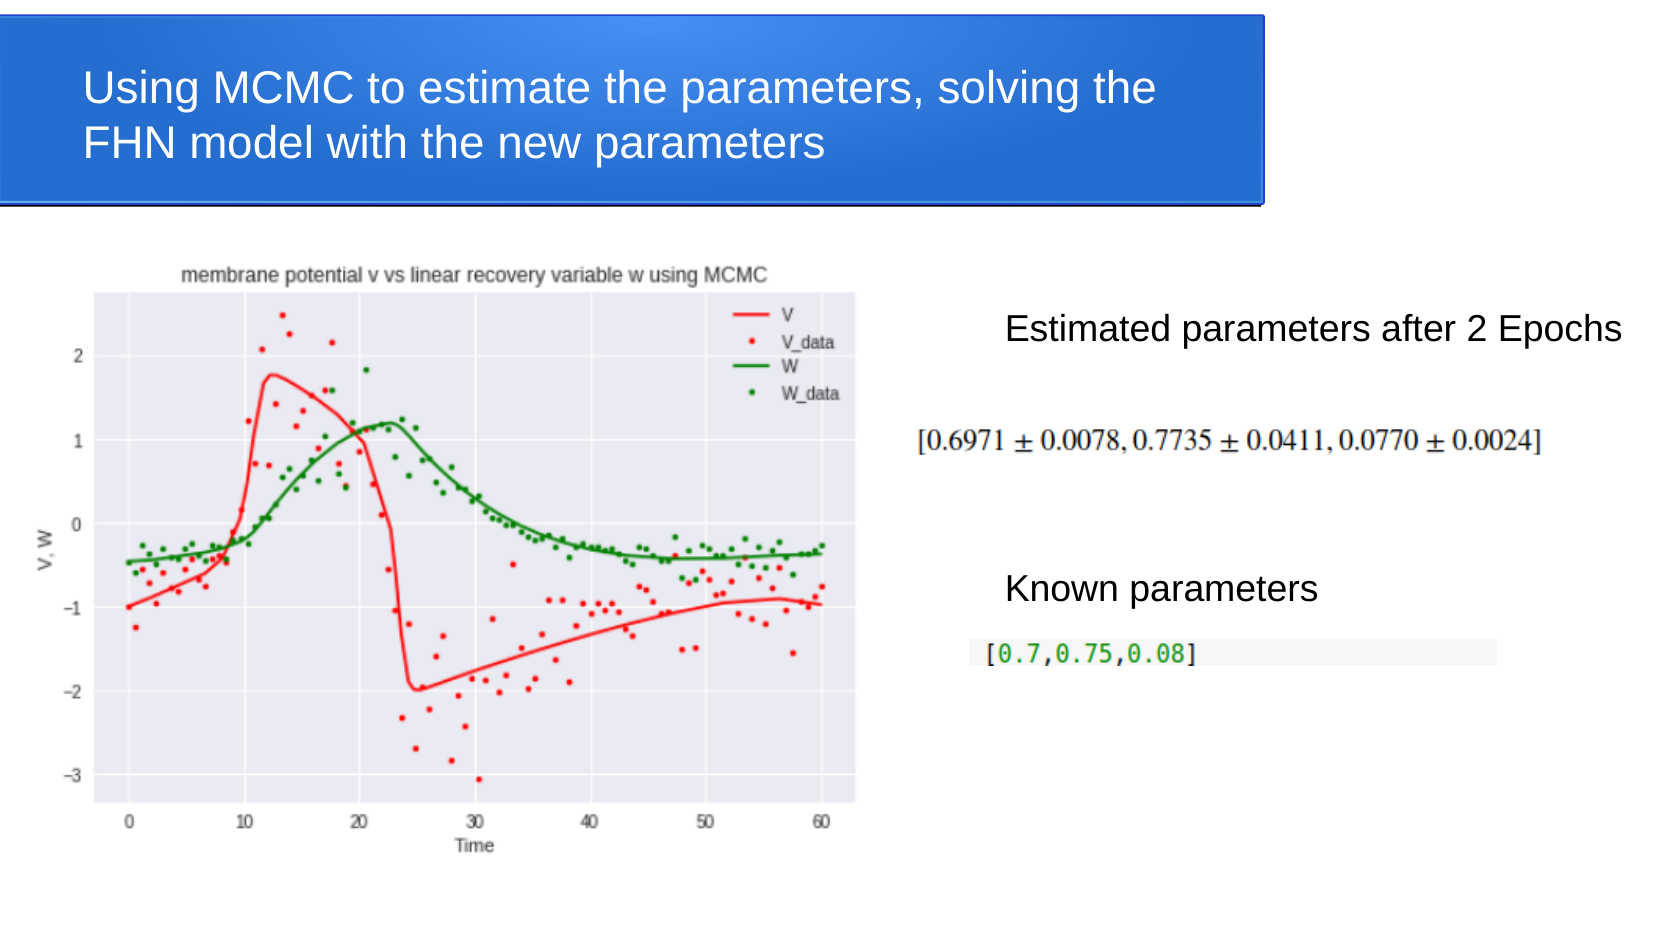

# Using MCMC to estimate the parameters, solving the FHN model with the new parameters
Estimated parameters after 2 Epochs
Known parameters